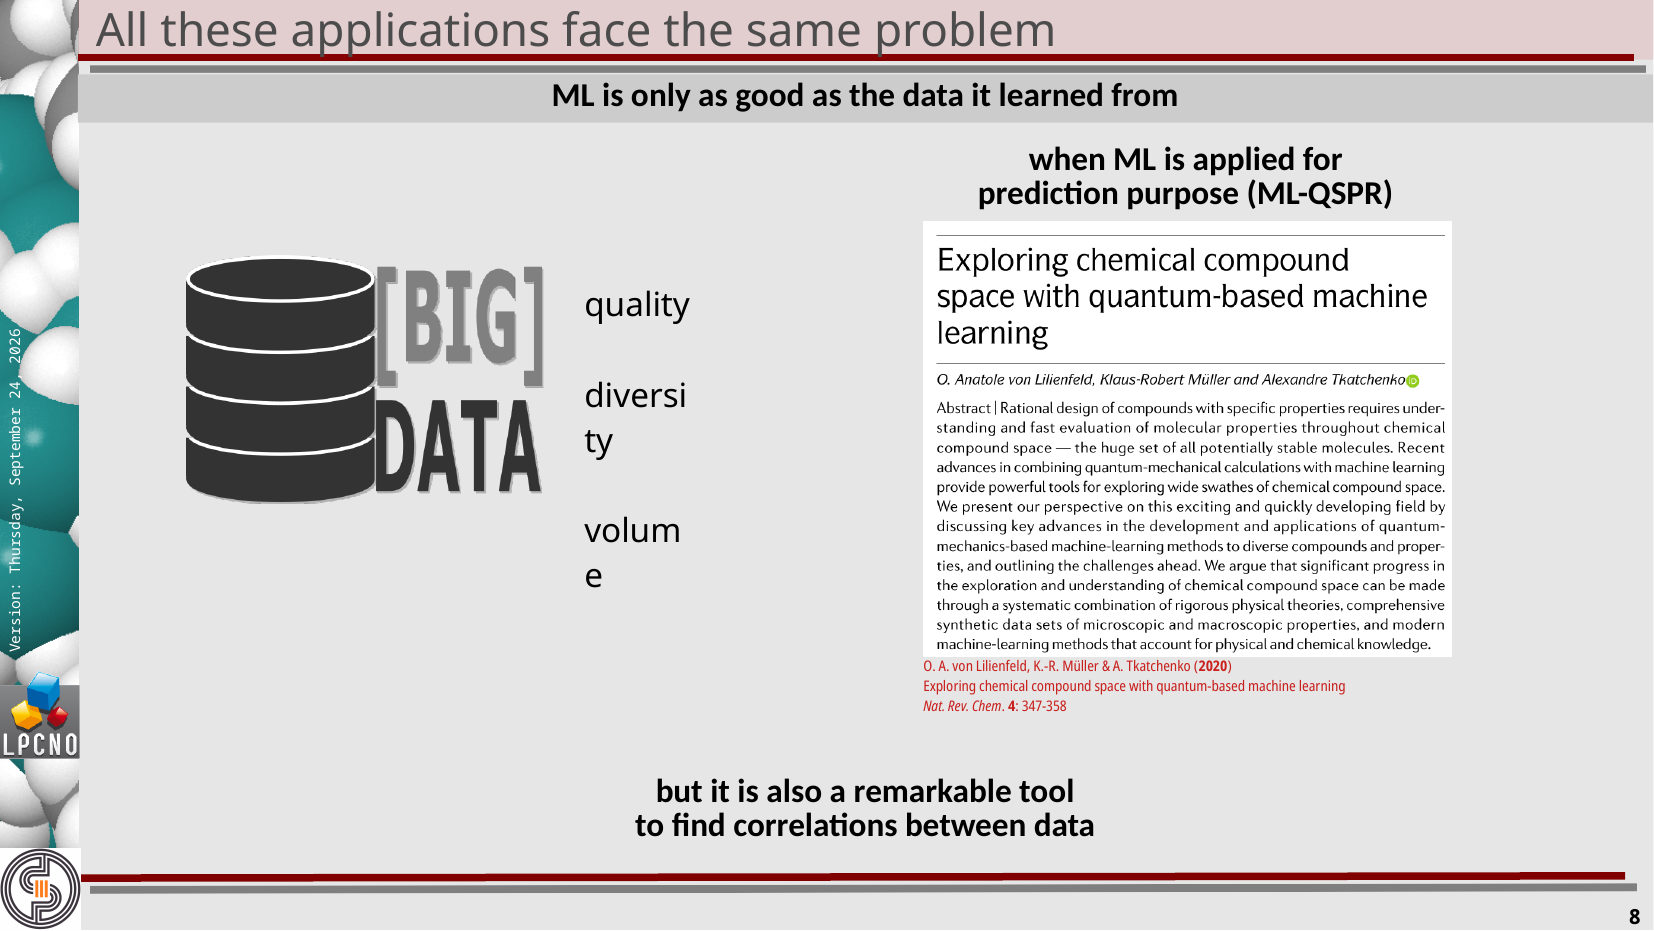

# All these applications face the same problem
ML is only as good as the data it learned from
when ML is applied for
prediction purpose (ML-QSPR)
quality
diversity
volume
O. A. von Lilienfeld, K.-R. Müller & A. Tkatchenko (2020)
Exploring chemical compound space with quantum-based machine learning
Nat. Rev. Chem. 4: 347-358
but it is also a remarkable tool
to find correlations between data